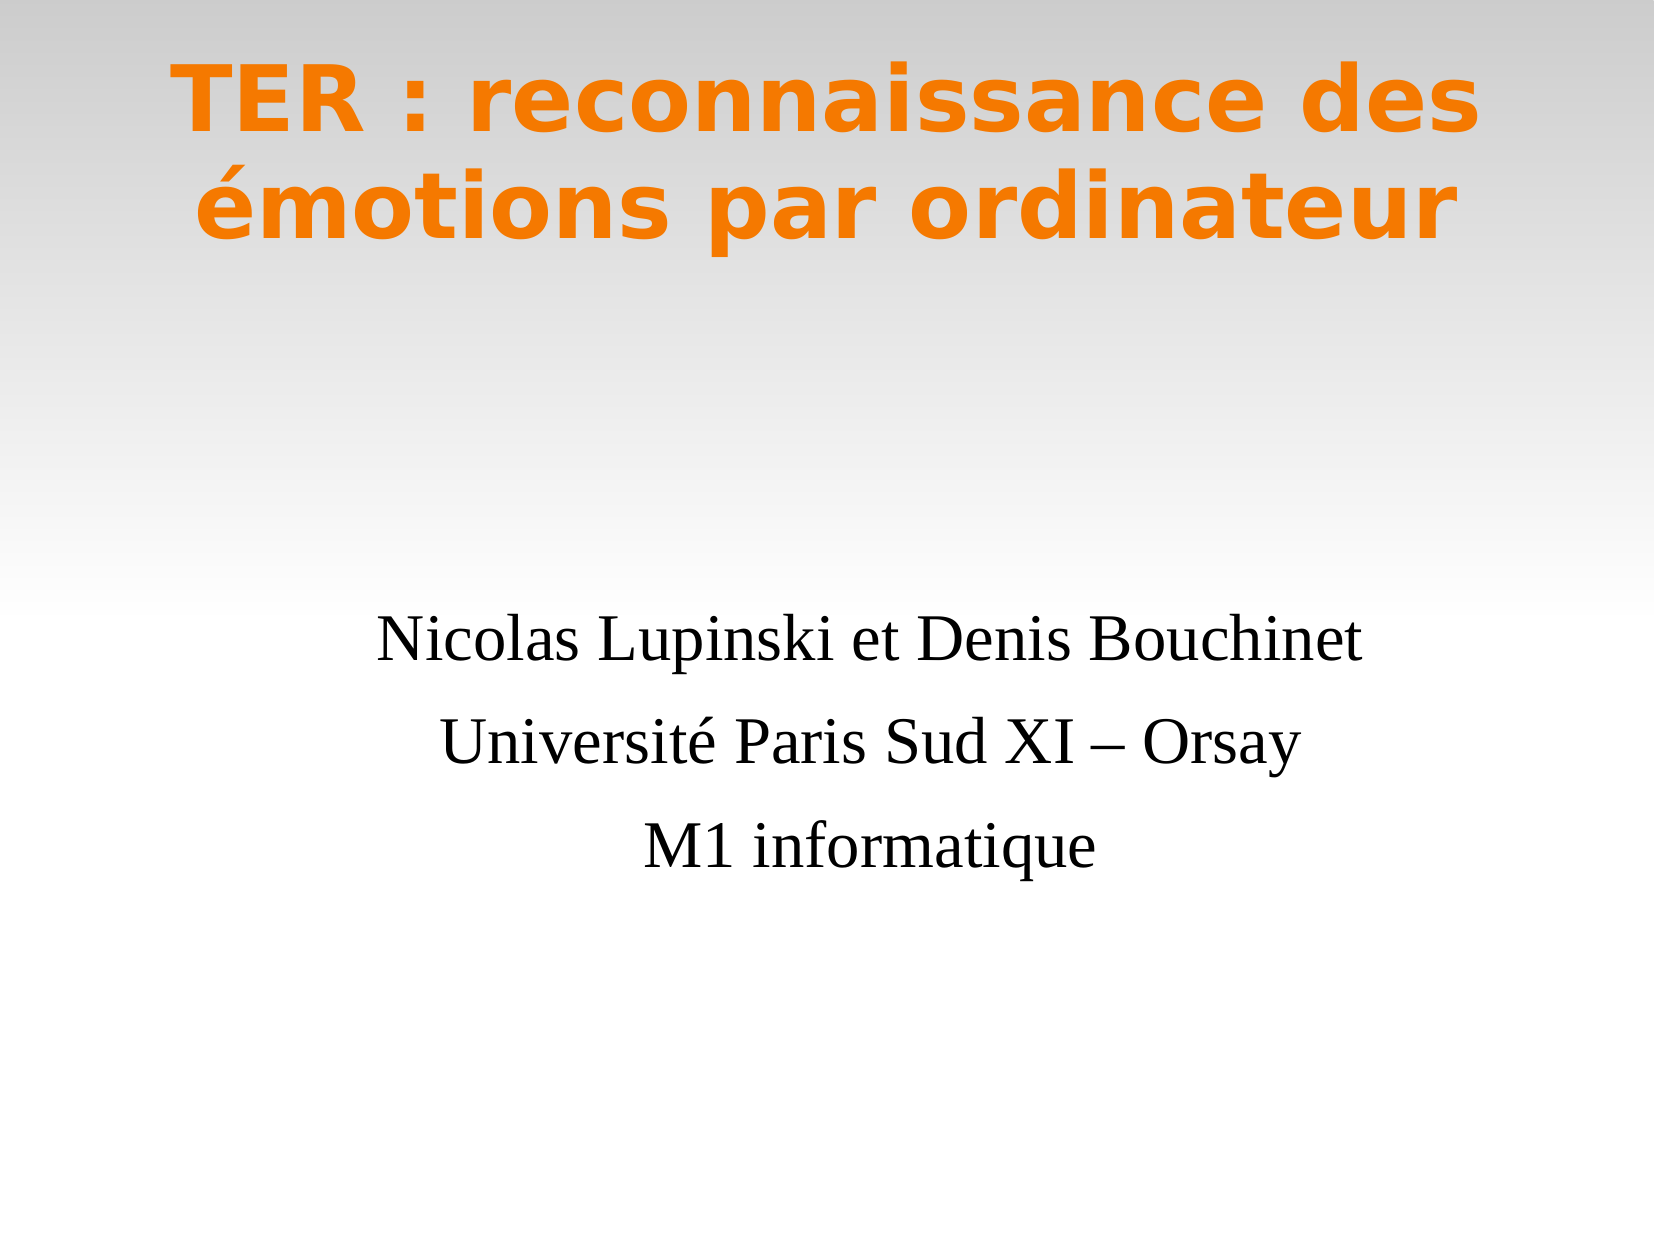

# TER : reconnaissance des émotions par ordinateur
Nicolas Lupinski et Denis Bouchinet
Université Paris Sud XI – Orsay
M1 informatique